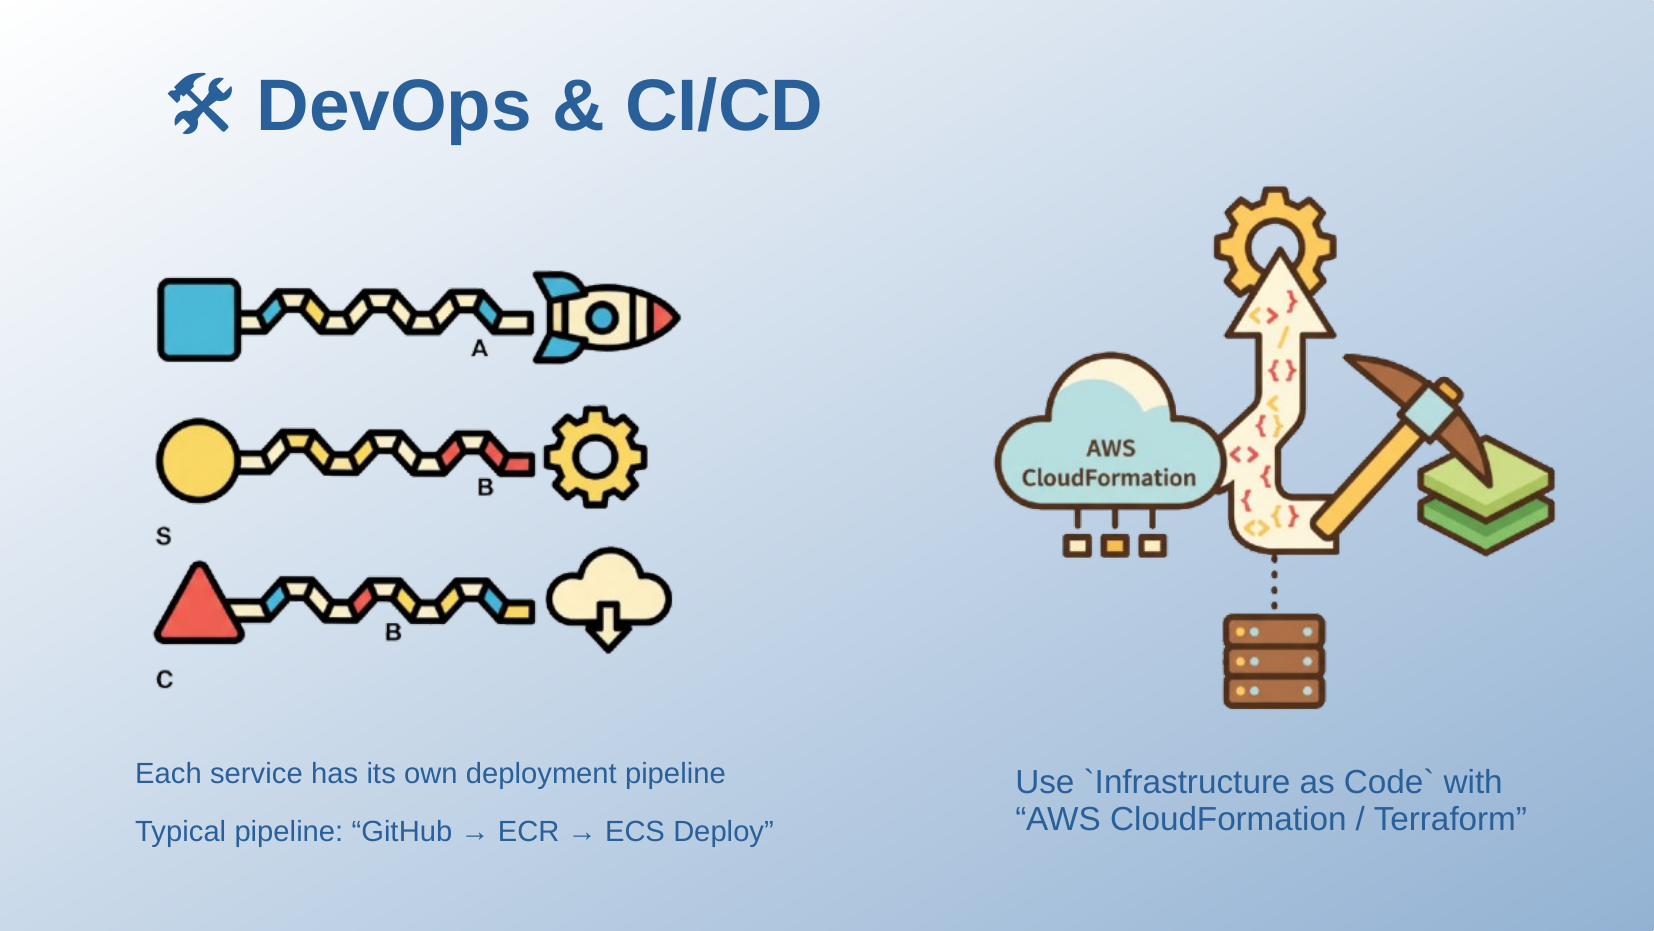

🛠️ DevOps & CI/CD
Each service has its own deployment pipeline
Typical pipeline: “GitHub → ECR → ECS Deploy”
Use `Infrastructure as Code` with “AWS CloudFormation / Terraform”